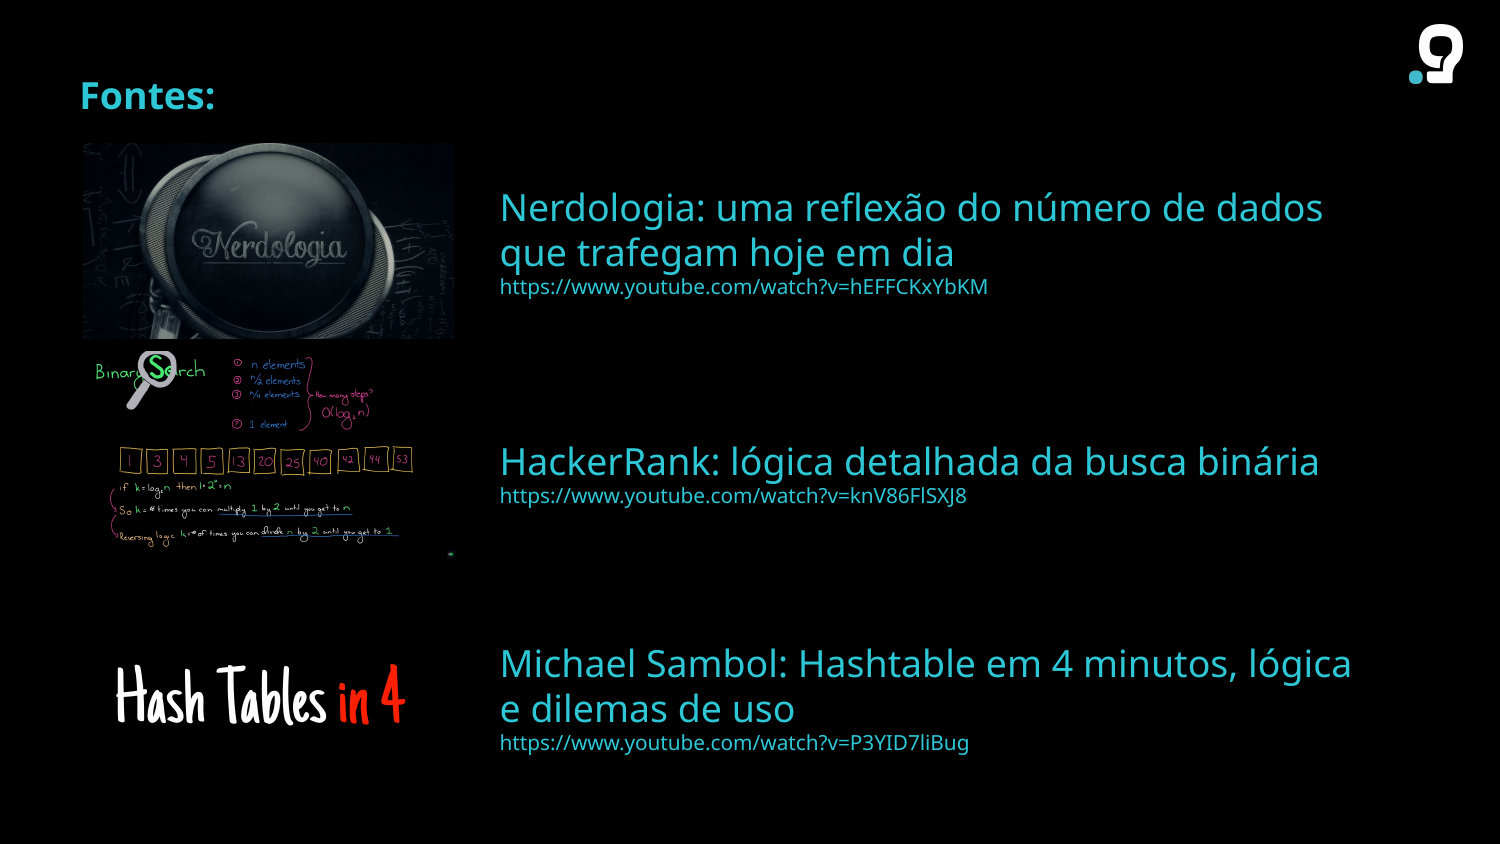

Fontes:
Nerdologia: uma reflexão do número de dados que trafegam hoje em dia
https://www.youtube.com/watch?v=hEFFCKxYbKM
HackerRank: lógica detalhada da busca binária
https://www.youtube.com/watch?v=knV86FlSXJ8
# Michael Sambol: Hashtable em 4 minutos, lógica e dilemas de uso https://www.youtube.com/watch?v=P3YID7liBug